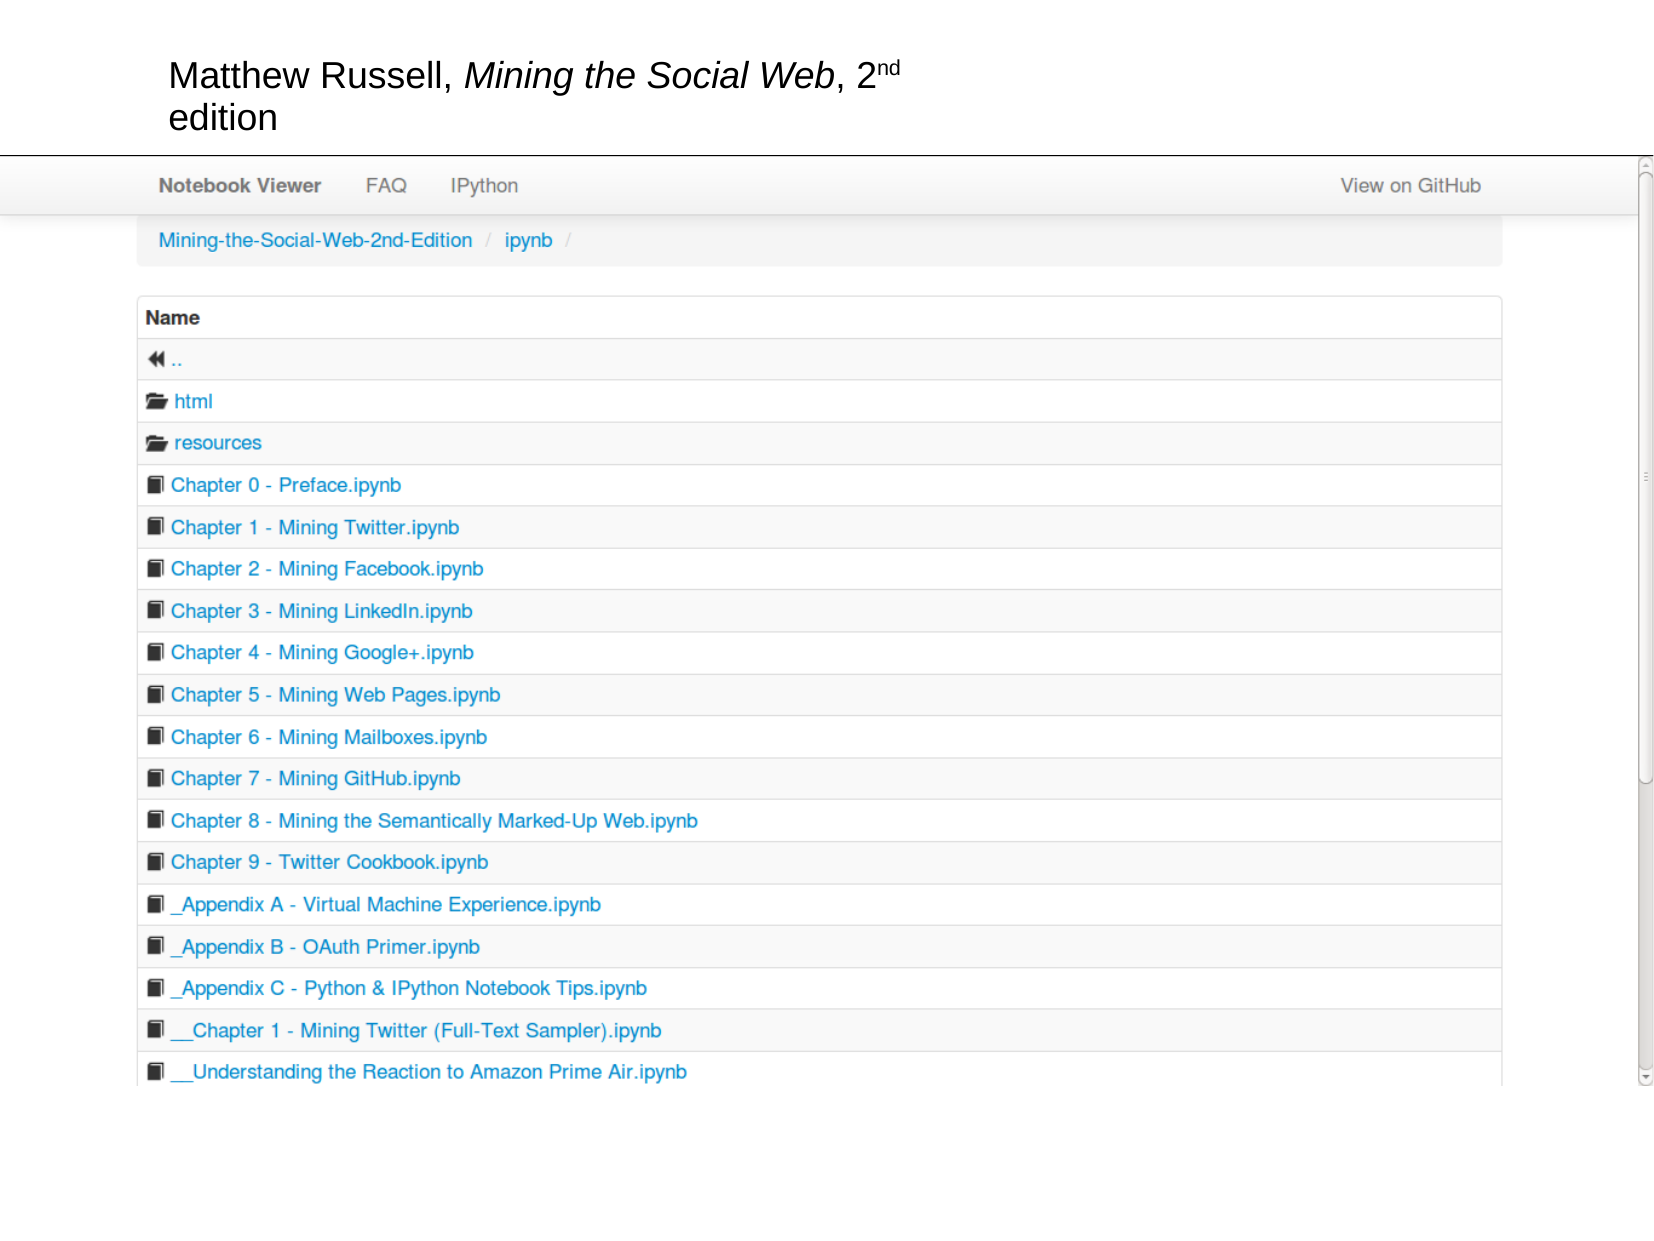

Matthew Russell, Mining the Social Web, 2nd edition